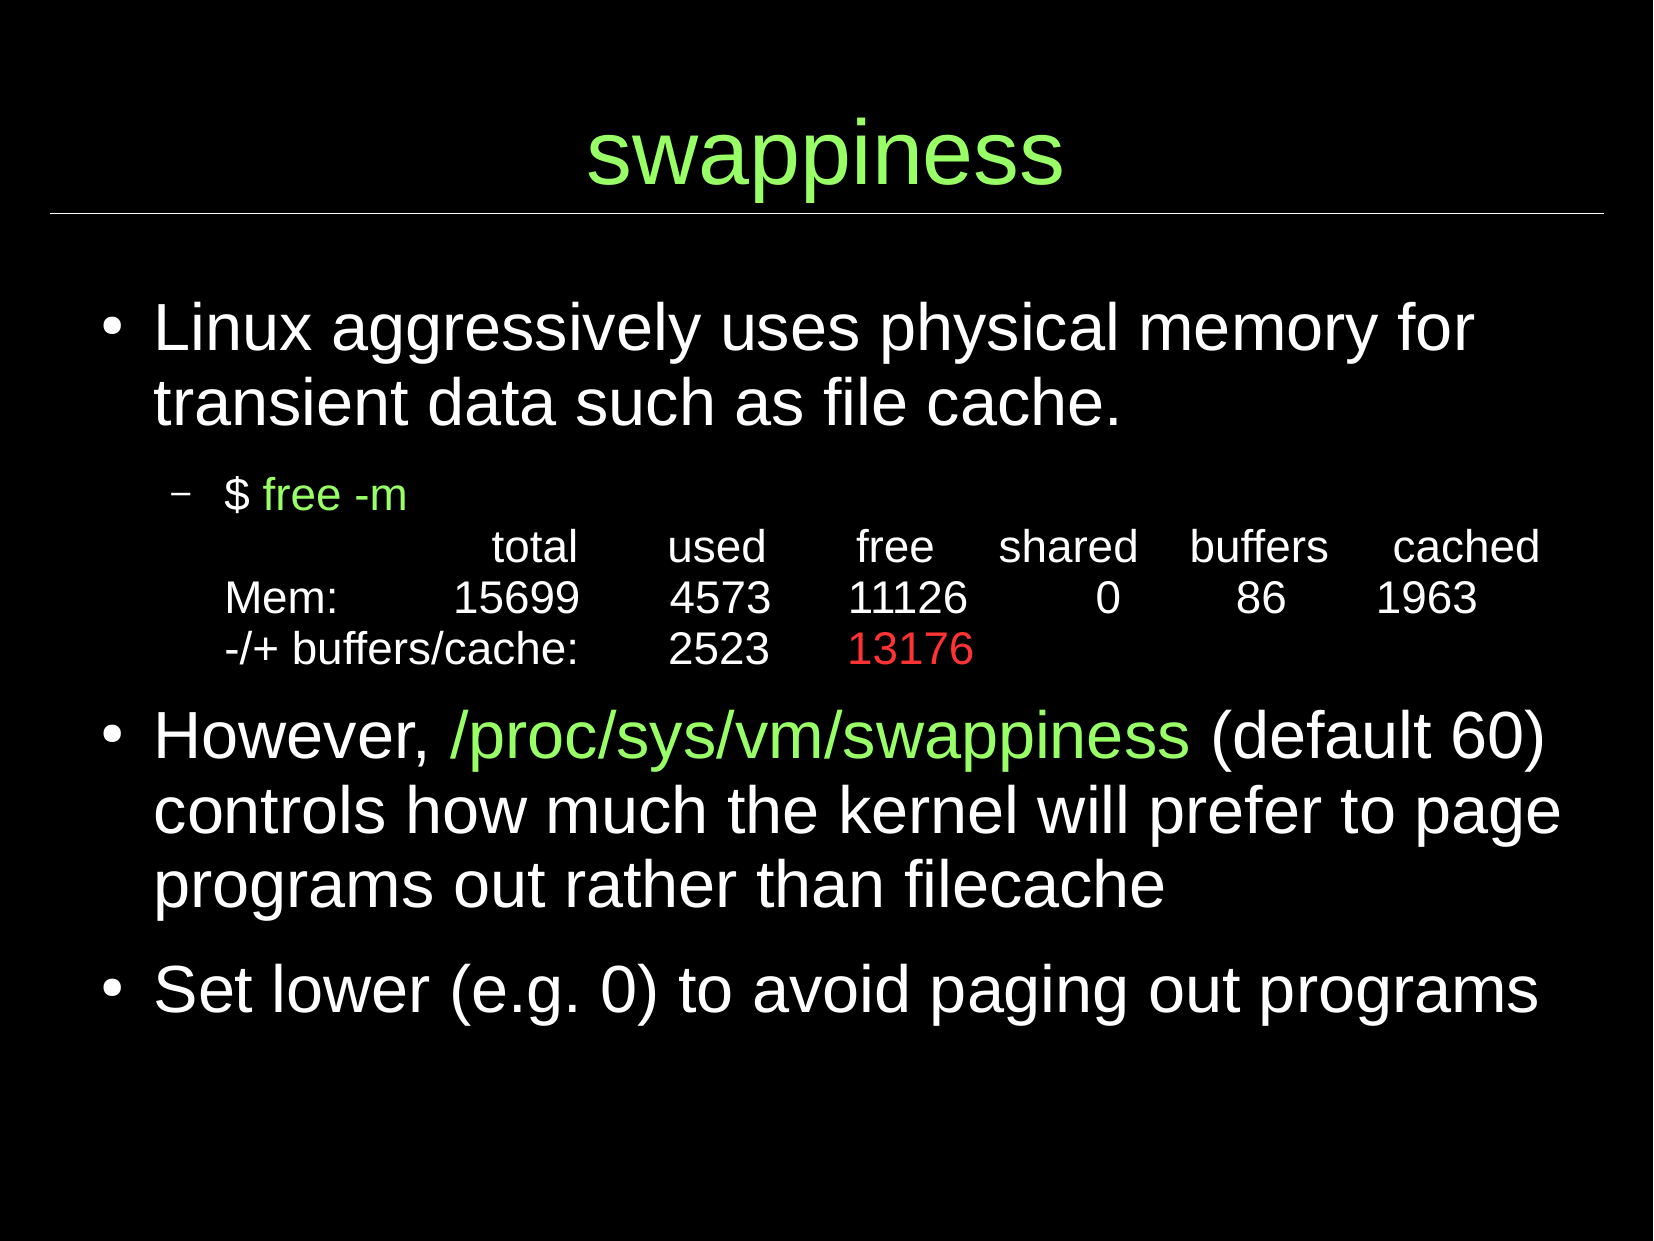

# swappiness
Linux aggressively uses physical memory for transient data such as file cache.
$ free -m
 total used free shared buffers cached
Mem: 15699 4573 11126 0 86 1963
-/+ buffers/cache: 2523 13176
However, /proc/sys/vm/swappiness (default 60) controls how much the kernel will prefer to page programs out rather than filecache
Set lower (e.g. 0) to avoid paging out programs